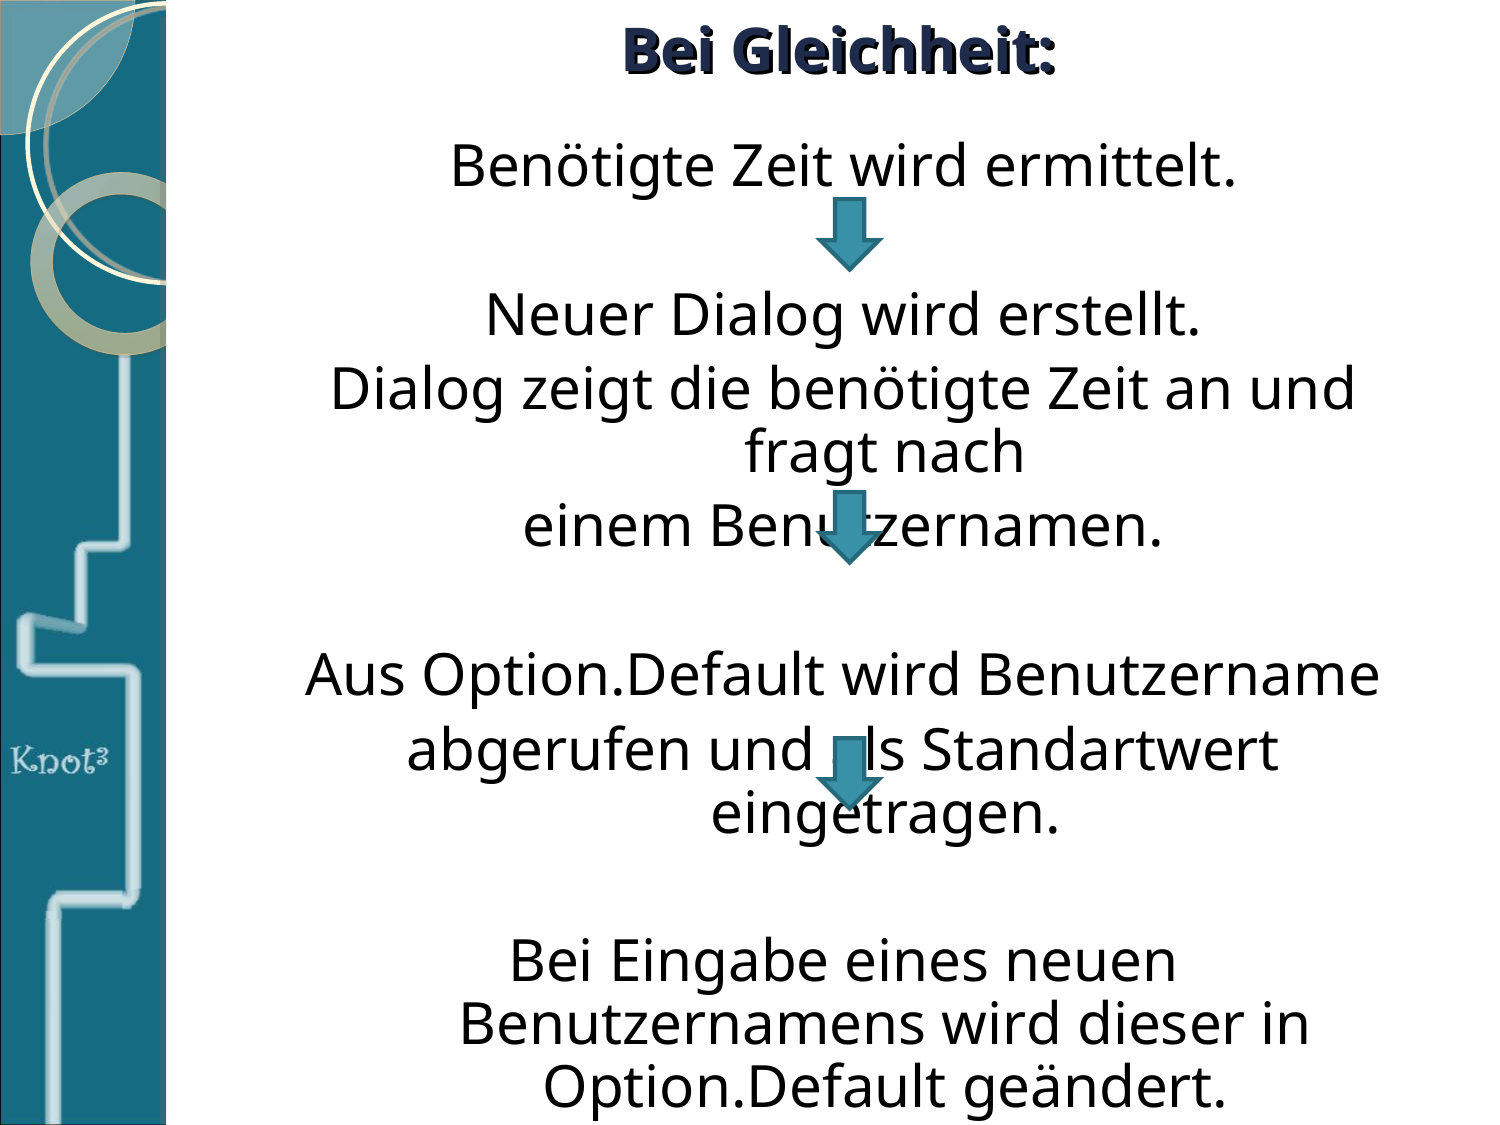

Bei Gleichheit:
# Benötigte Zeit wird ermittelt.
Neuer Dialog wird erstellt.
Dialog zeigt die benötigte Zeit an und fragt nach
einem Benutzernamen.
Aus Option.Default wird Benutzername
abgerufen und als Standartwert eingetragen.
Bei Eingabe eines neuen Benutzernamens wird dieser in Option.Default geändert.